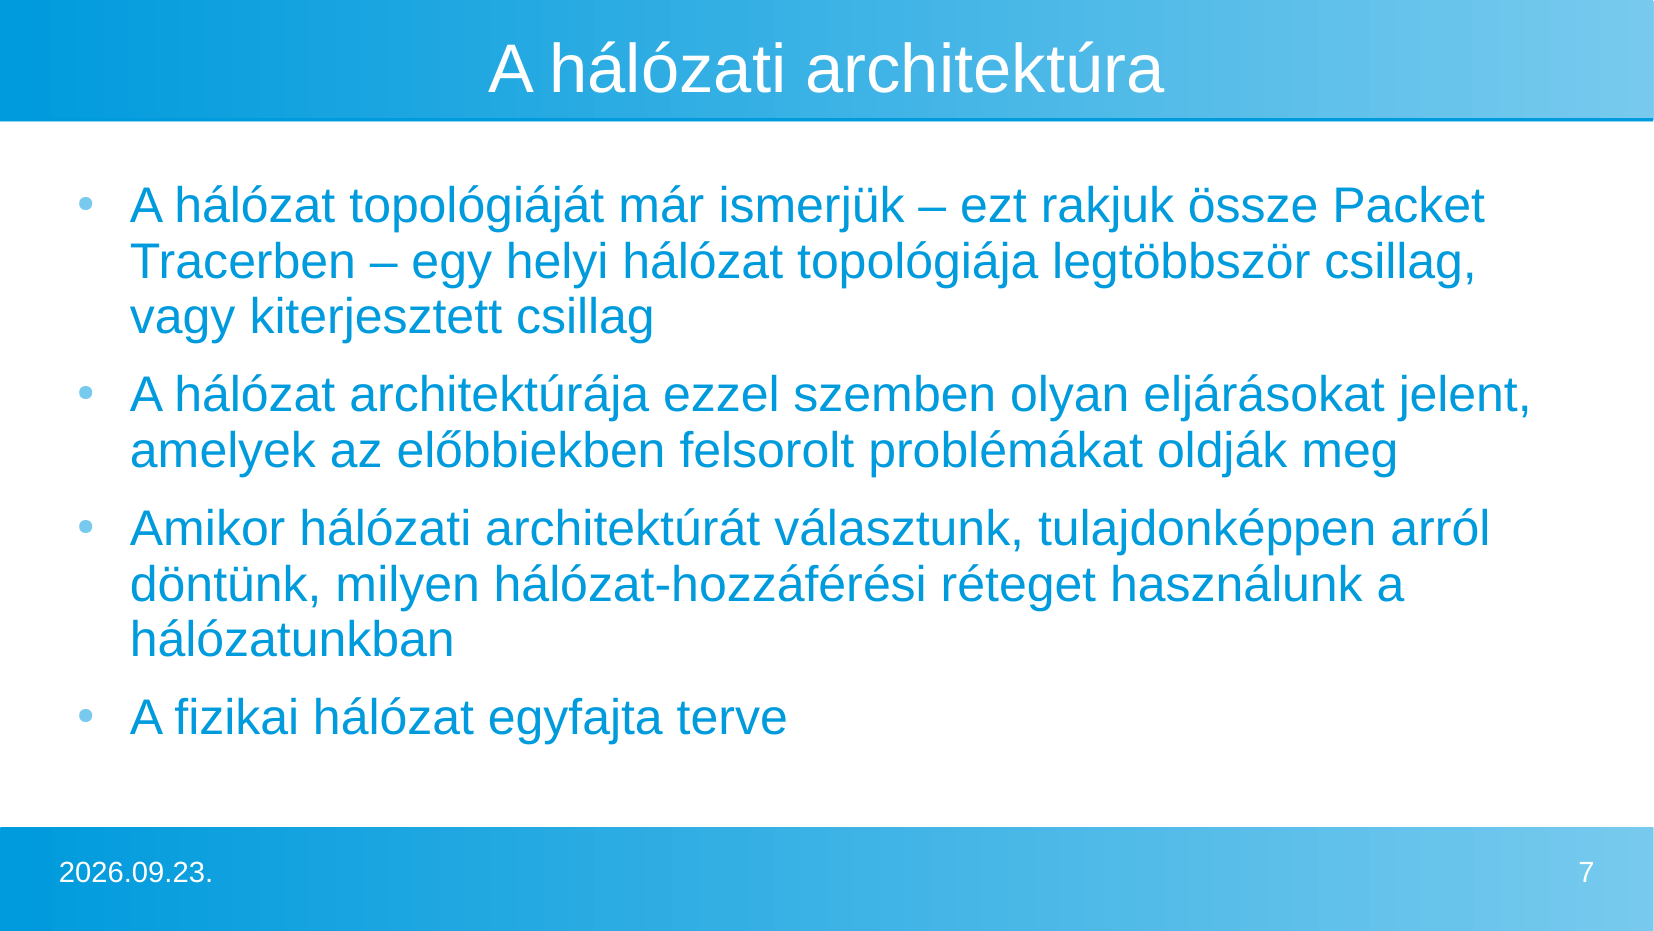

# A hálózati architektúra
A hálózat topológiáját már ismerjük – ezt rakjuk össze Packet Tracerben – egy helyi hálózat topológiája legtöbbször csillag, vagy kiterjesztett csillag
A hálózat architektúrája ezzel szemben olyan eljárásokat jelent, amelyek az előbbiekben felsorolt problémákat oldják meg
Amikor hálózati architektúrát választunk, tulajdonképpen arról döntünk, milyen hálózat-hozzáférési réteget használunk a hálózatunkban
A fizikai hálózat egyfajta terve
7